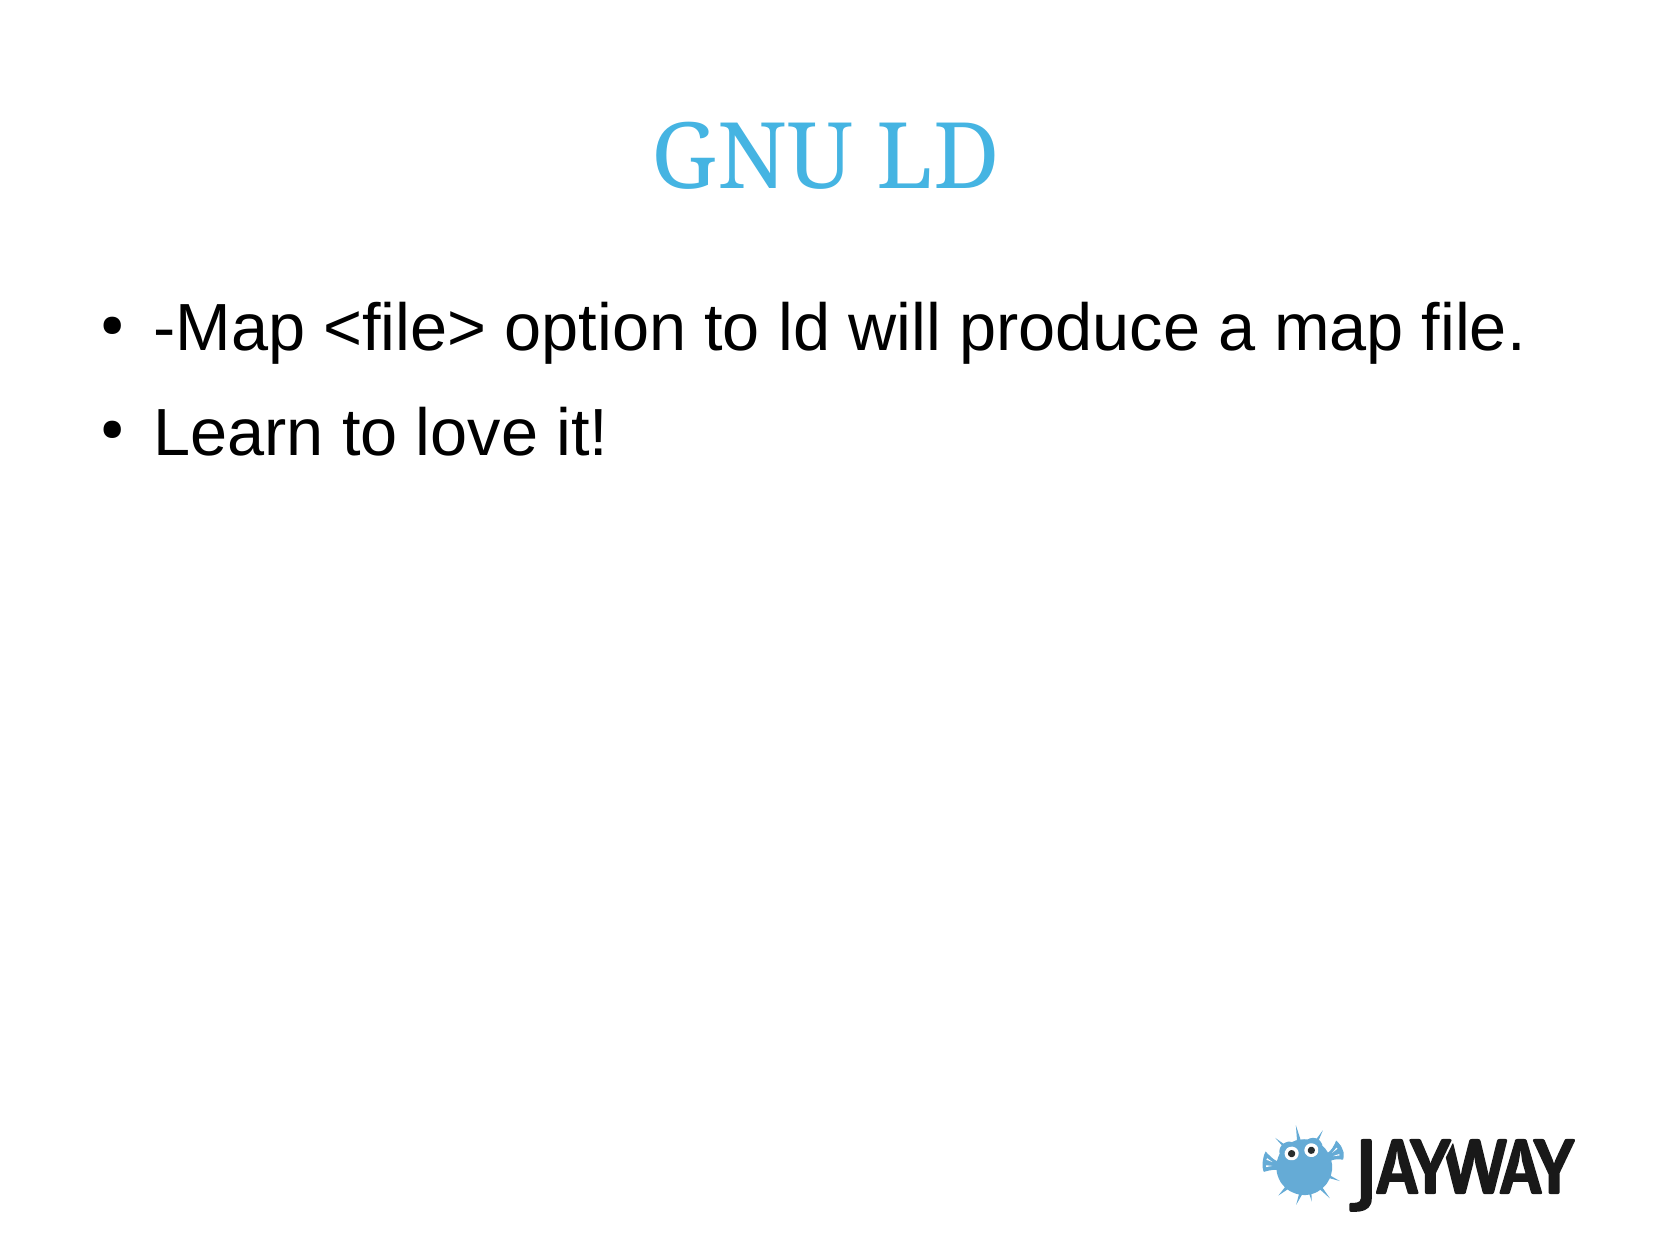

# GNU LD
-Map <file> option to ld will produce a map file.
Learn to love it!